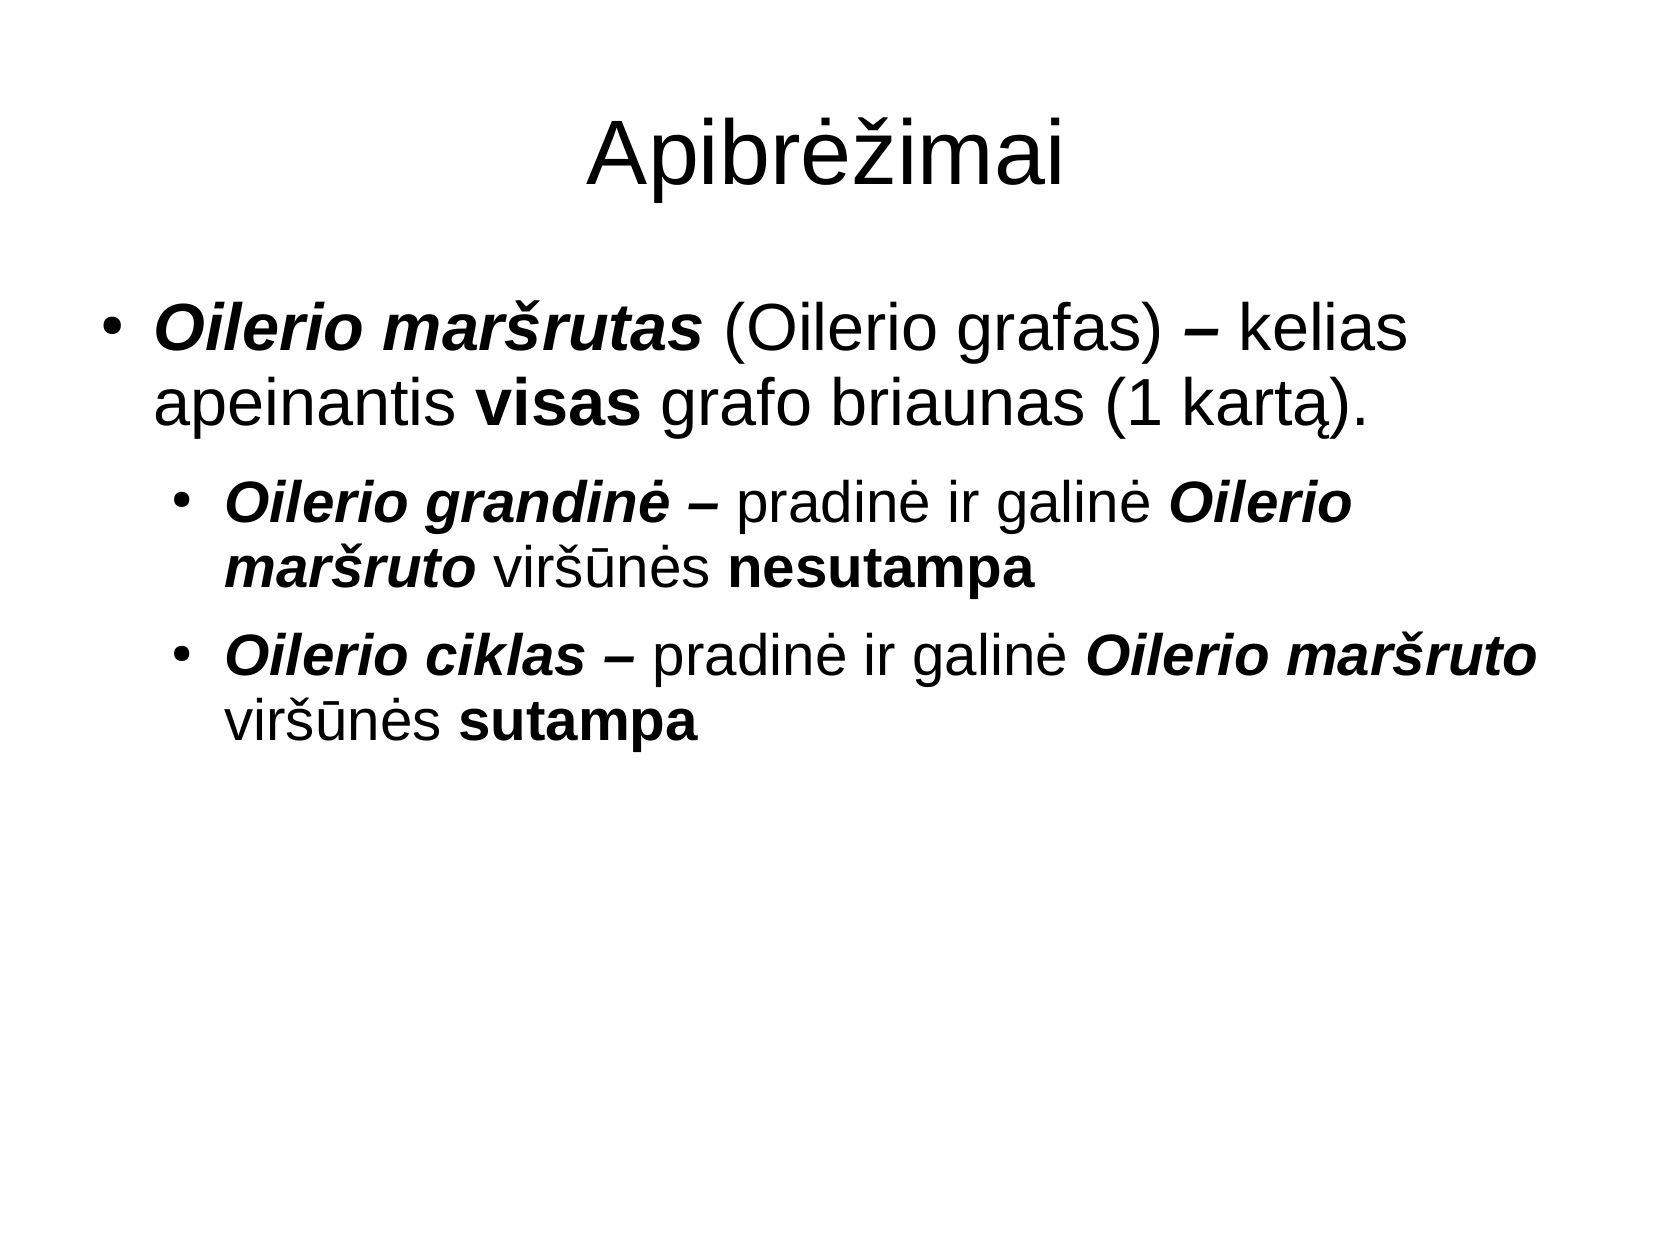

# Apibrėžimai
Oilerio maršrutas (Oilerio grafas) – kelias apeinantis visas grafo briaunas (1 kartą).
Oilerio grandinė – pradinė ir galinė Oilerio maršruto viršūnės nesutampa
Oilerio ciklas – pradinė ir galinė Oilerio maršruto viršūnės sutampa